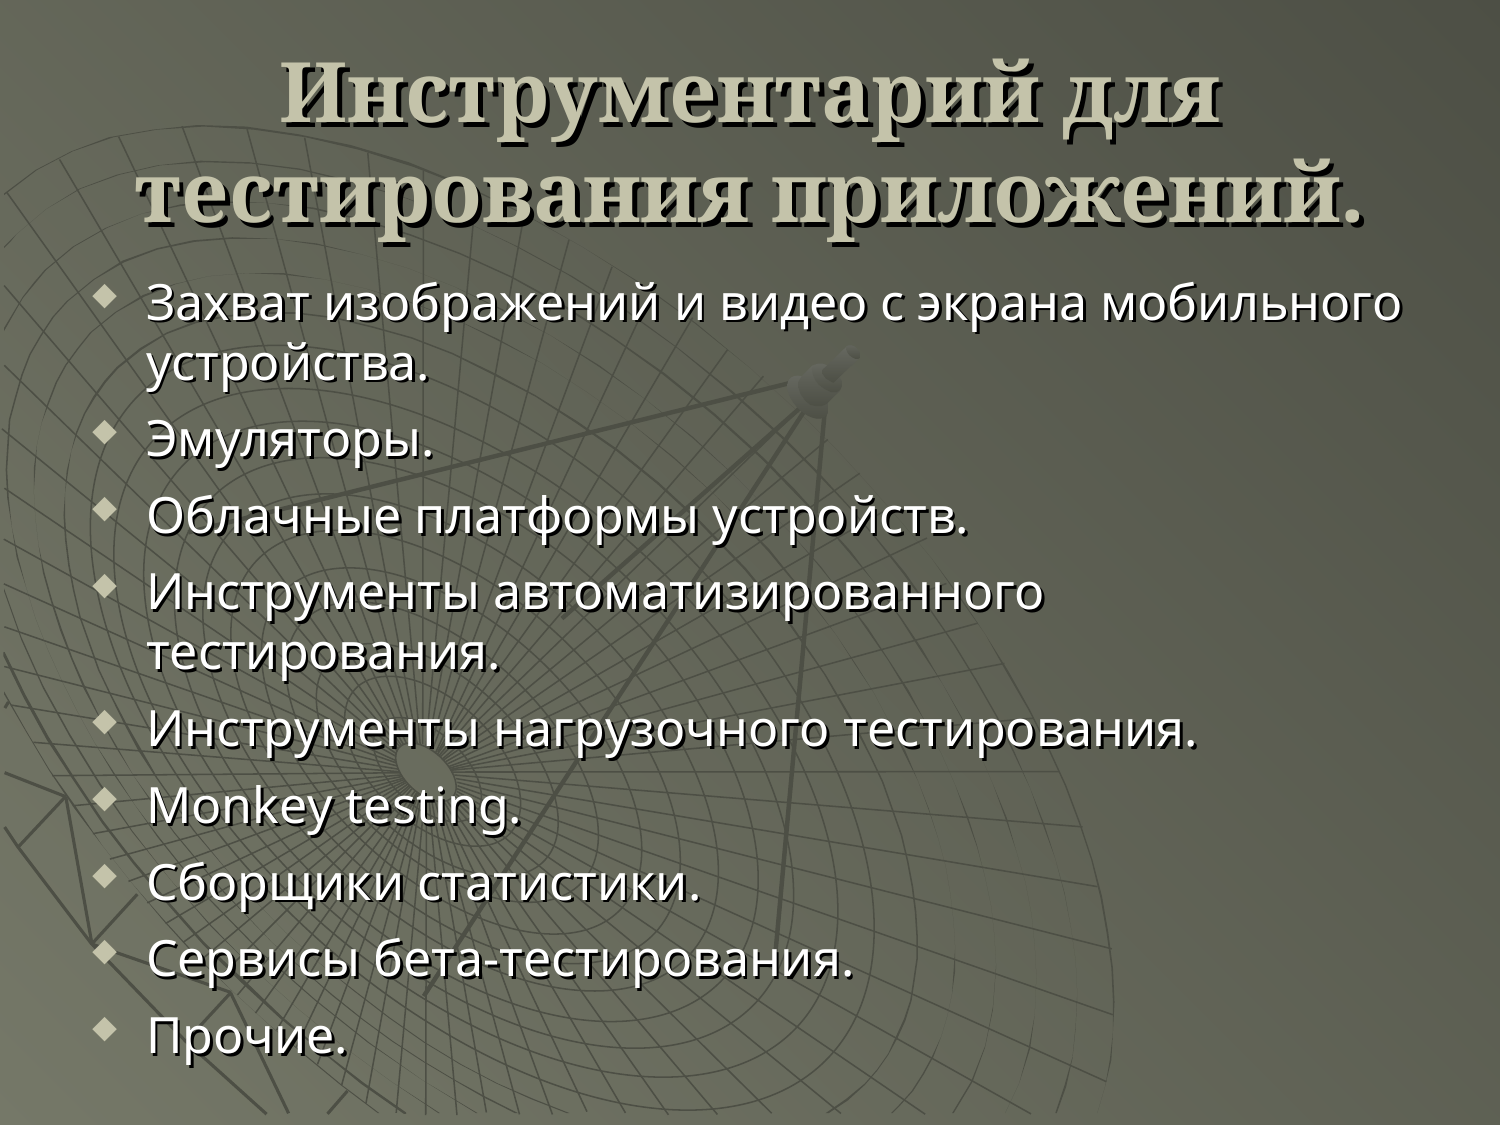

# Инструментарий для тестирования приложений.
Захват изображений и видео с экрана мобильного устройства.
Эмуляторы.
Облачные платформы устройств.
Инструменты автоматизированного тестирования.
Инструменты нагрузочного тестирования.
Monkey testing.
Сборщики статистики.
Сервисы бета-тестирования.
Прочие.